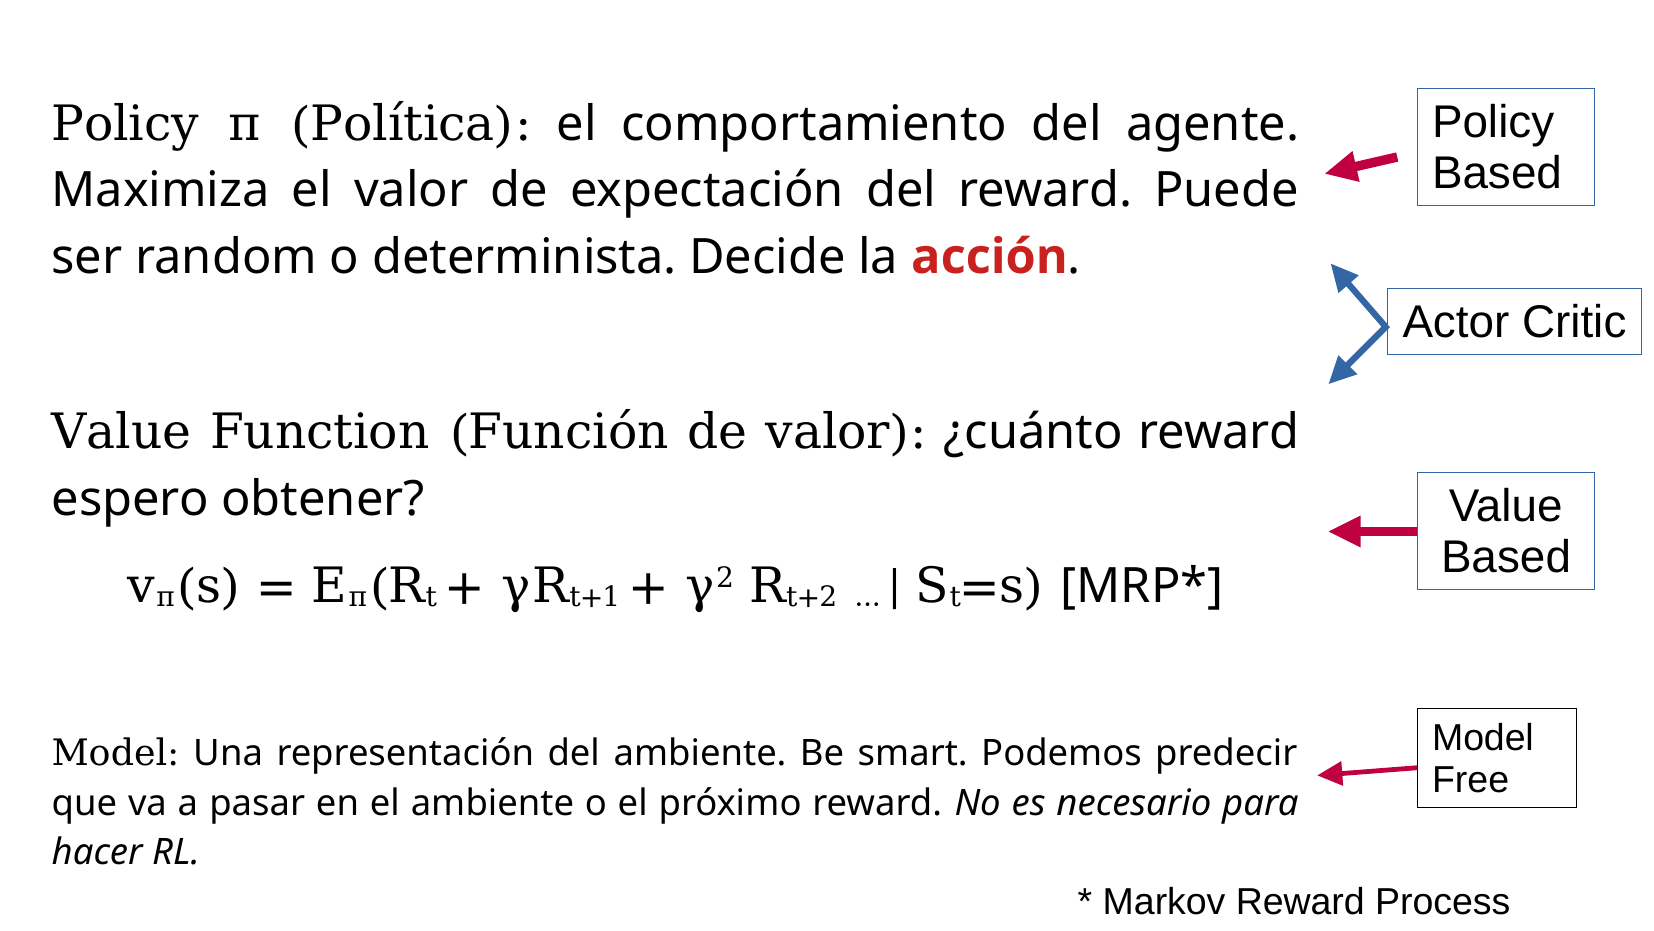

# Policy π (Política): el comportamiento del agente. Maximiza el valor de expectación del reward. Puede ser random o determinista. Decide la acción.
Value Function (Función de valor): ¿cuánto reward espero obtener?
vπ(s) = Eπ(Rt + γRt+1 + γ2 Rt+2 … | St=s) [MRP*]
Model: Una representación del ambiente. Be smart. Podemos predecir que va a pasar en el ambiente o el próximo reward. No es necesario para hacer RL.
Policy Based
Actor Critic
Value Based
Model Free
* Markov Reward Process